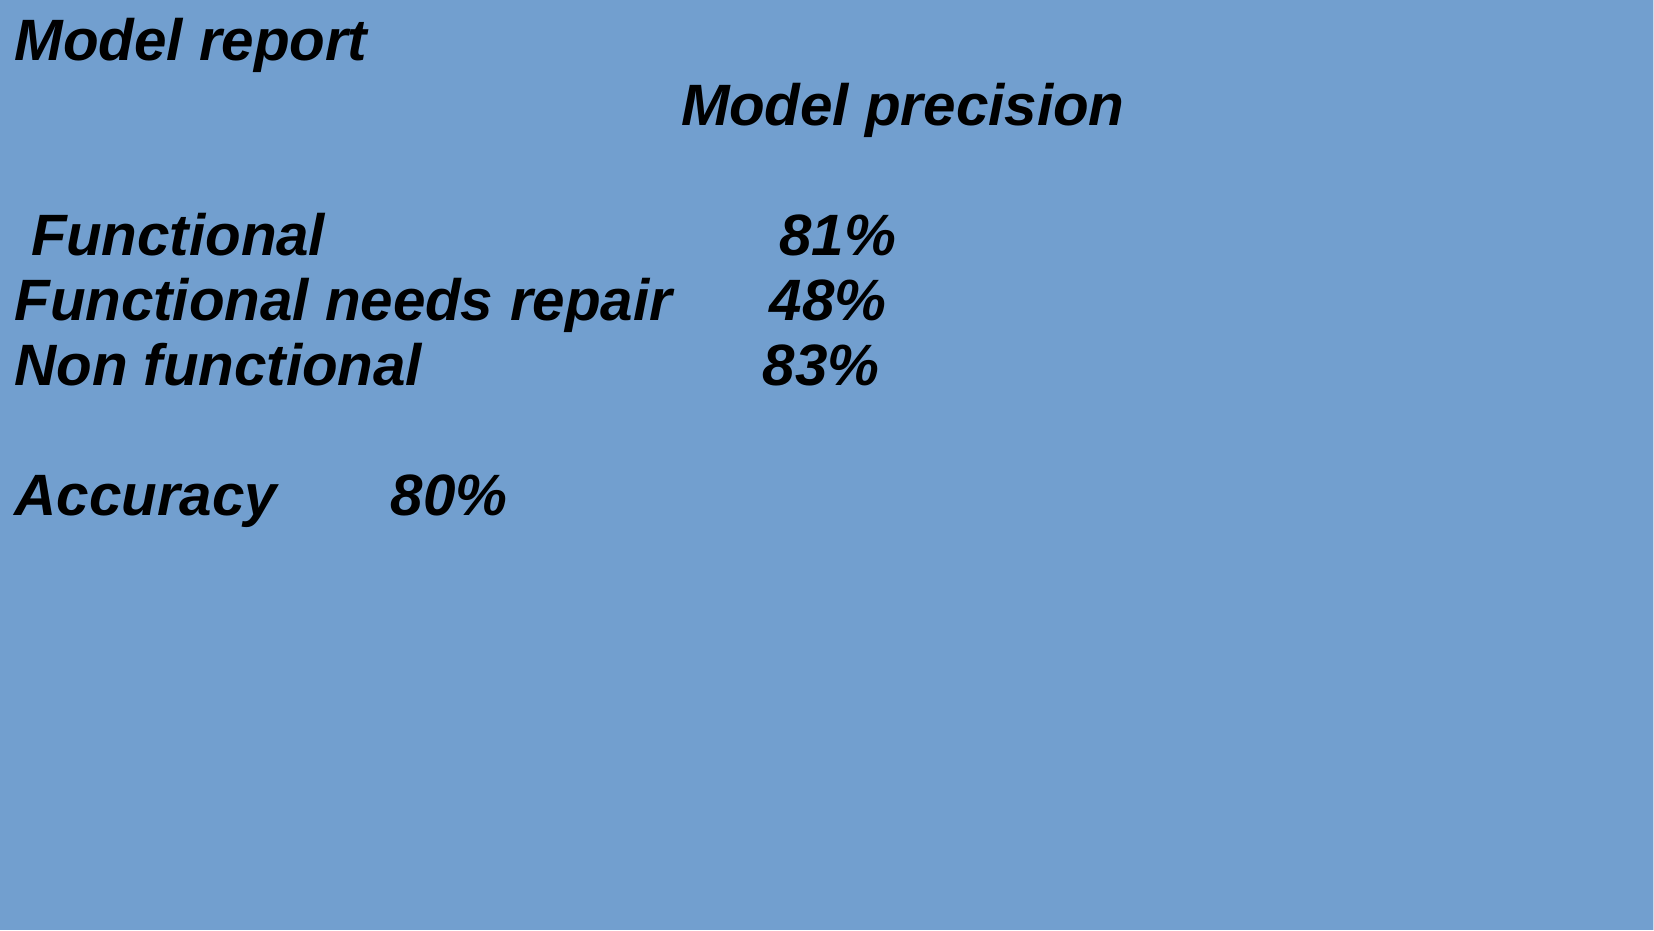

Model report
 Model precision
 Functional 81%
Functional needs repair 48%
Non functional 83%
Accuracy 80%